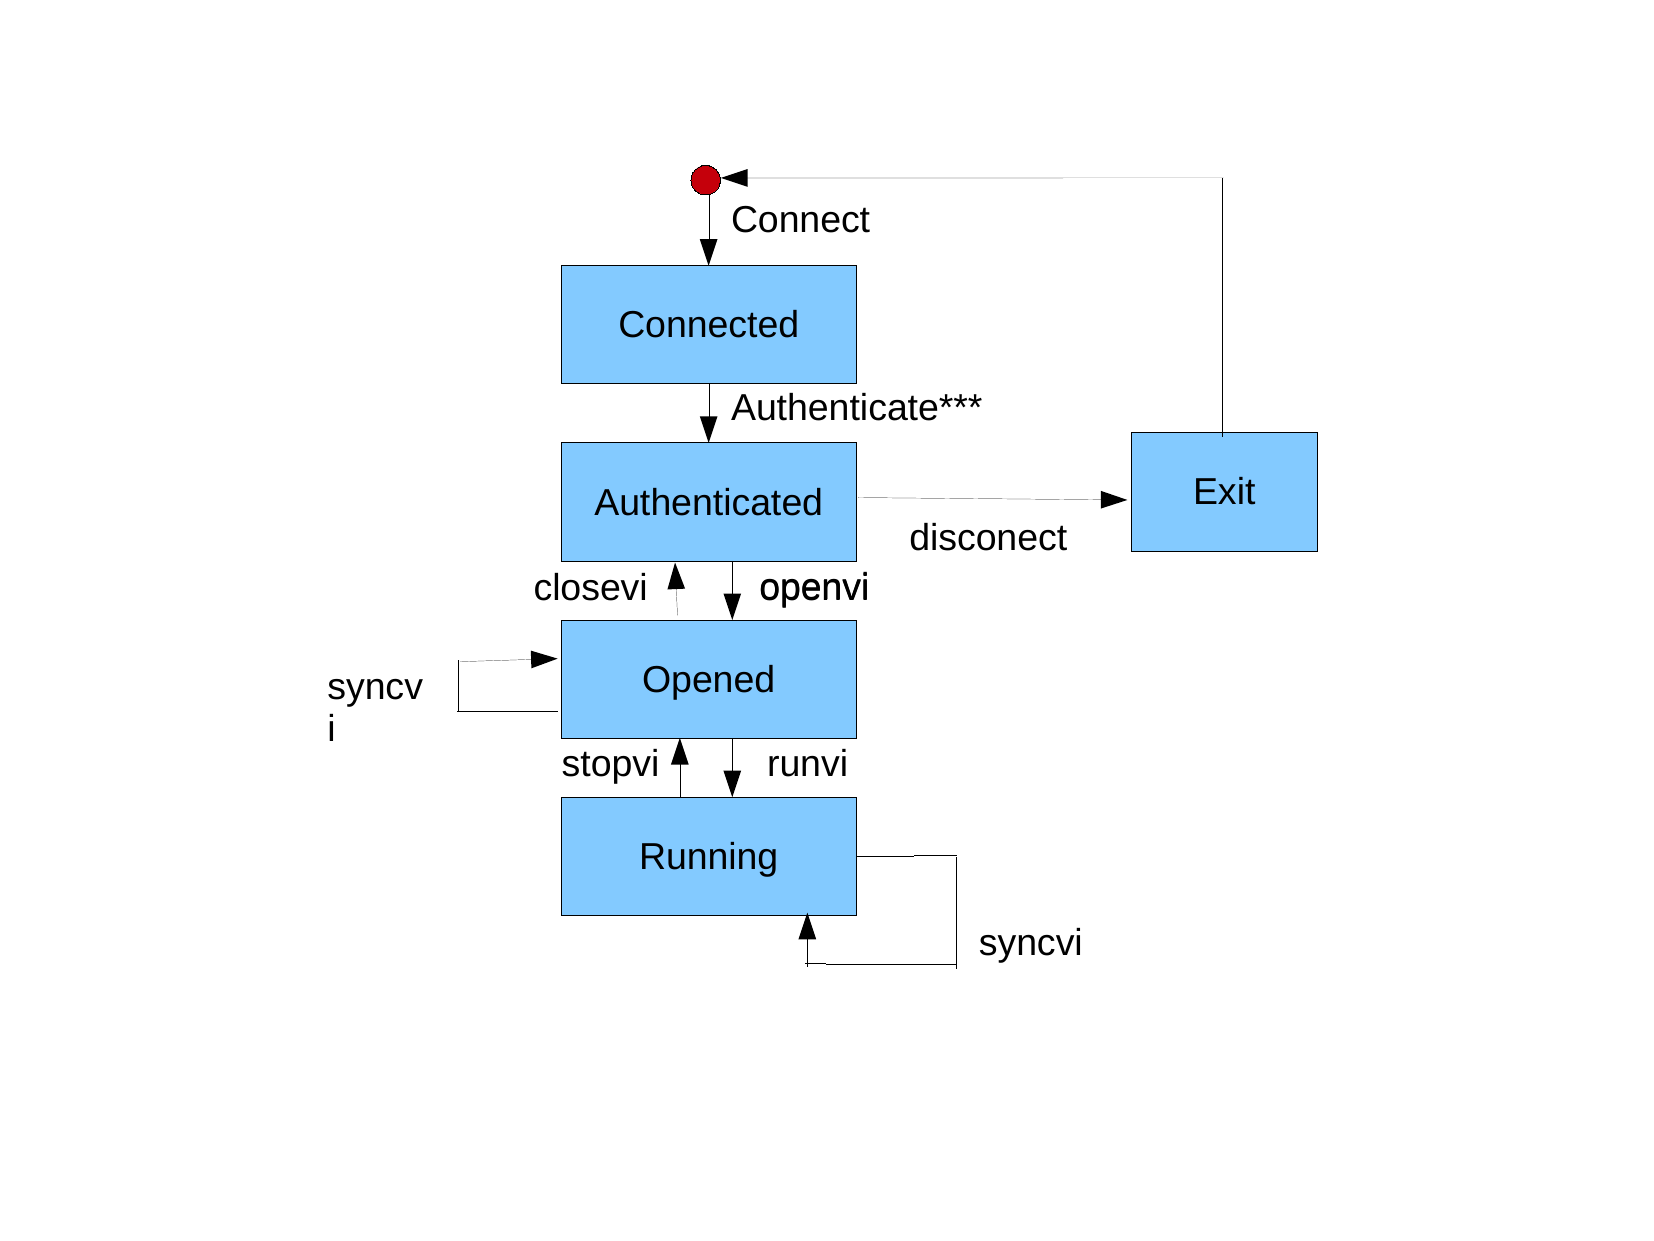

Connect
Connected
Authenticate***
Exit
Authenticated
disconect
openvi
openvi
closevi
Opened
syncvi
runvi
stopvi
Running
syncvi